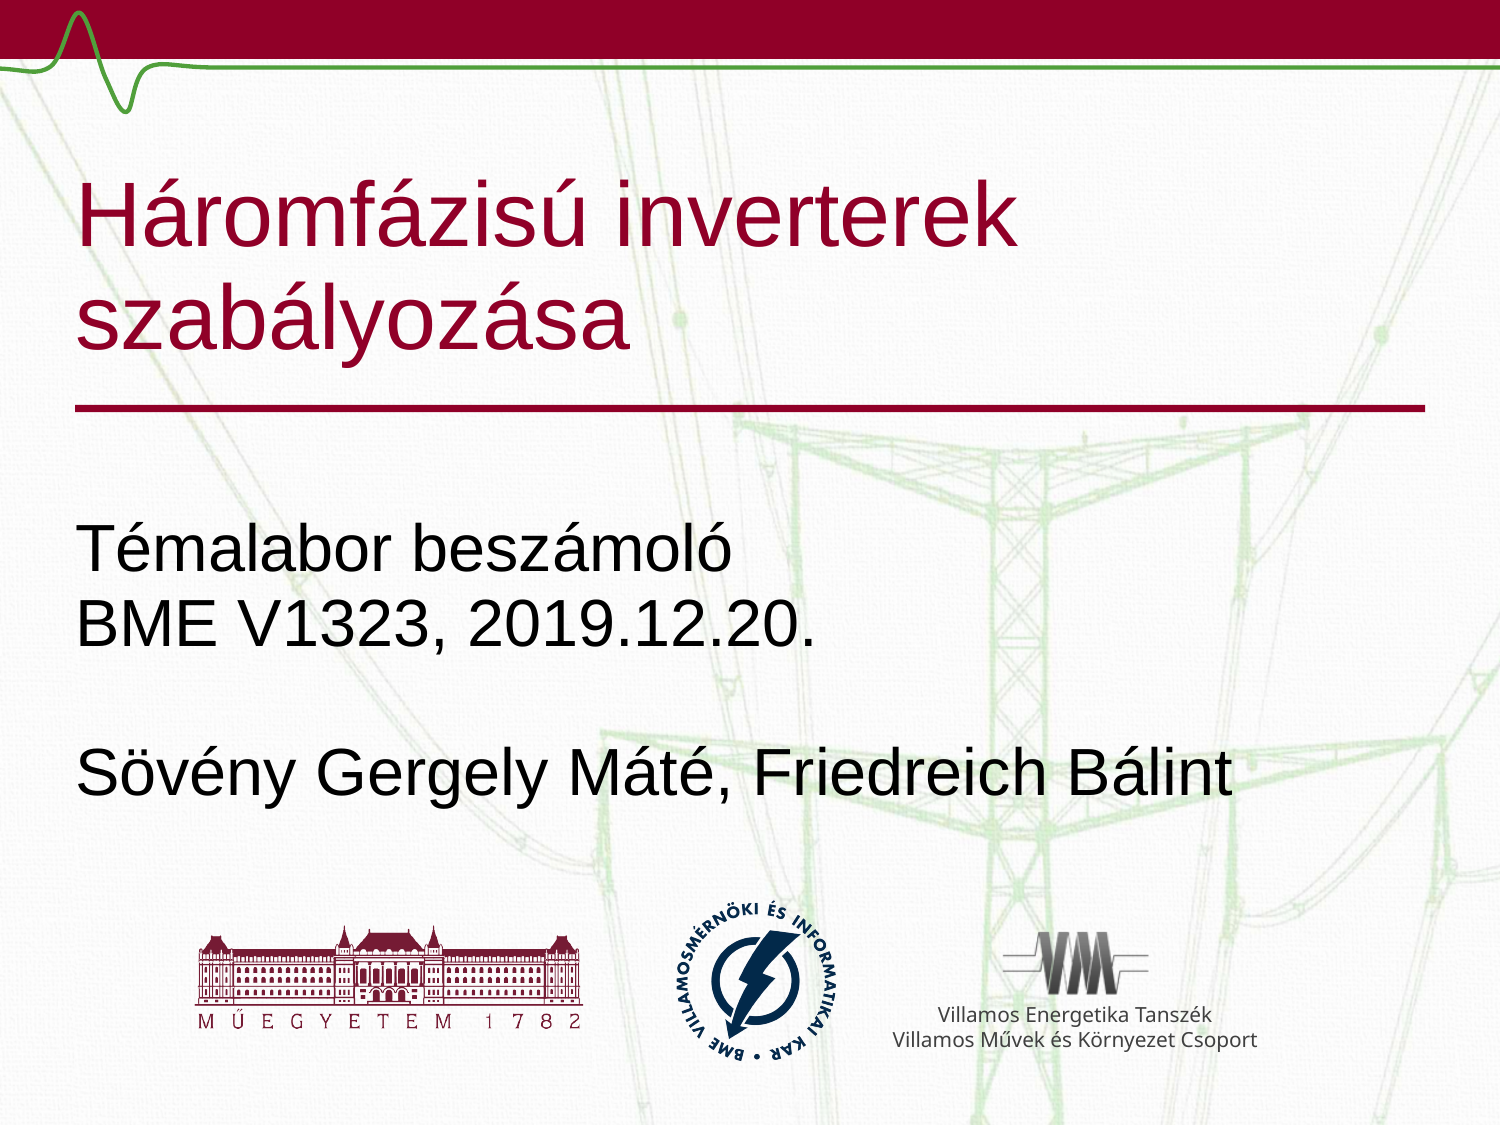

# Háromfázisú inverterek szabályozása
Témalabor beszámoló
BME V1323, 2019.12.20.
Sövény Gergely Máté, Friedreich Bálint
Villamos Energetika Tanszék
Villamos Művek és Környezet Csoport